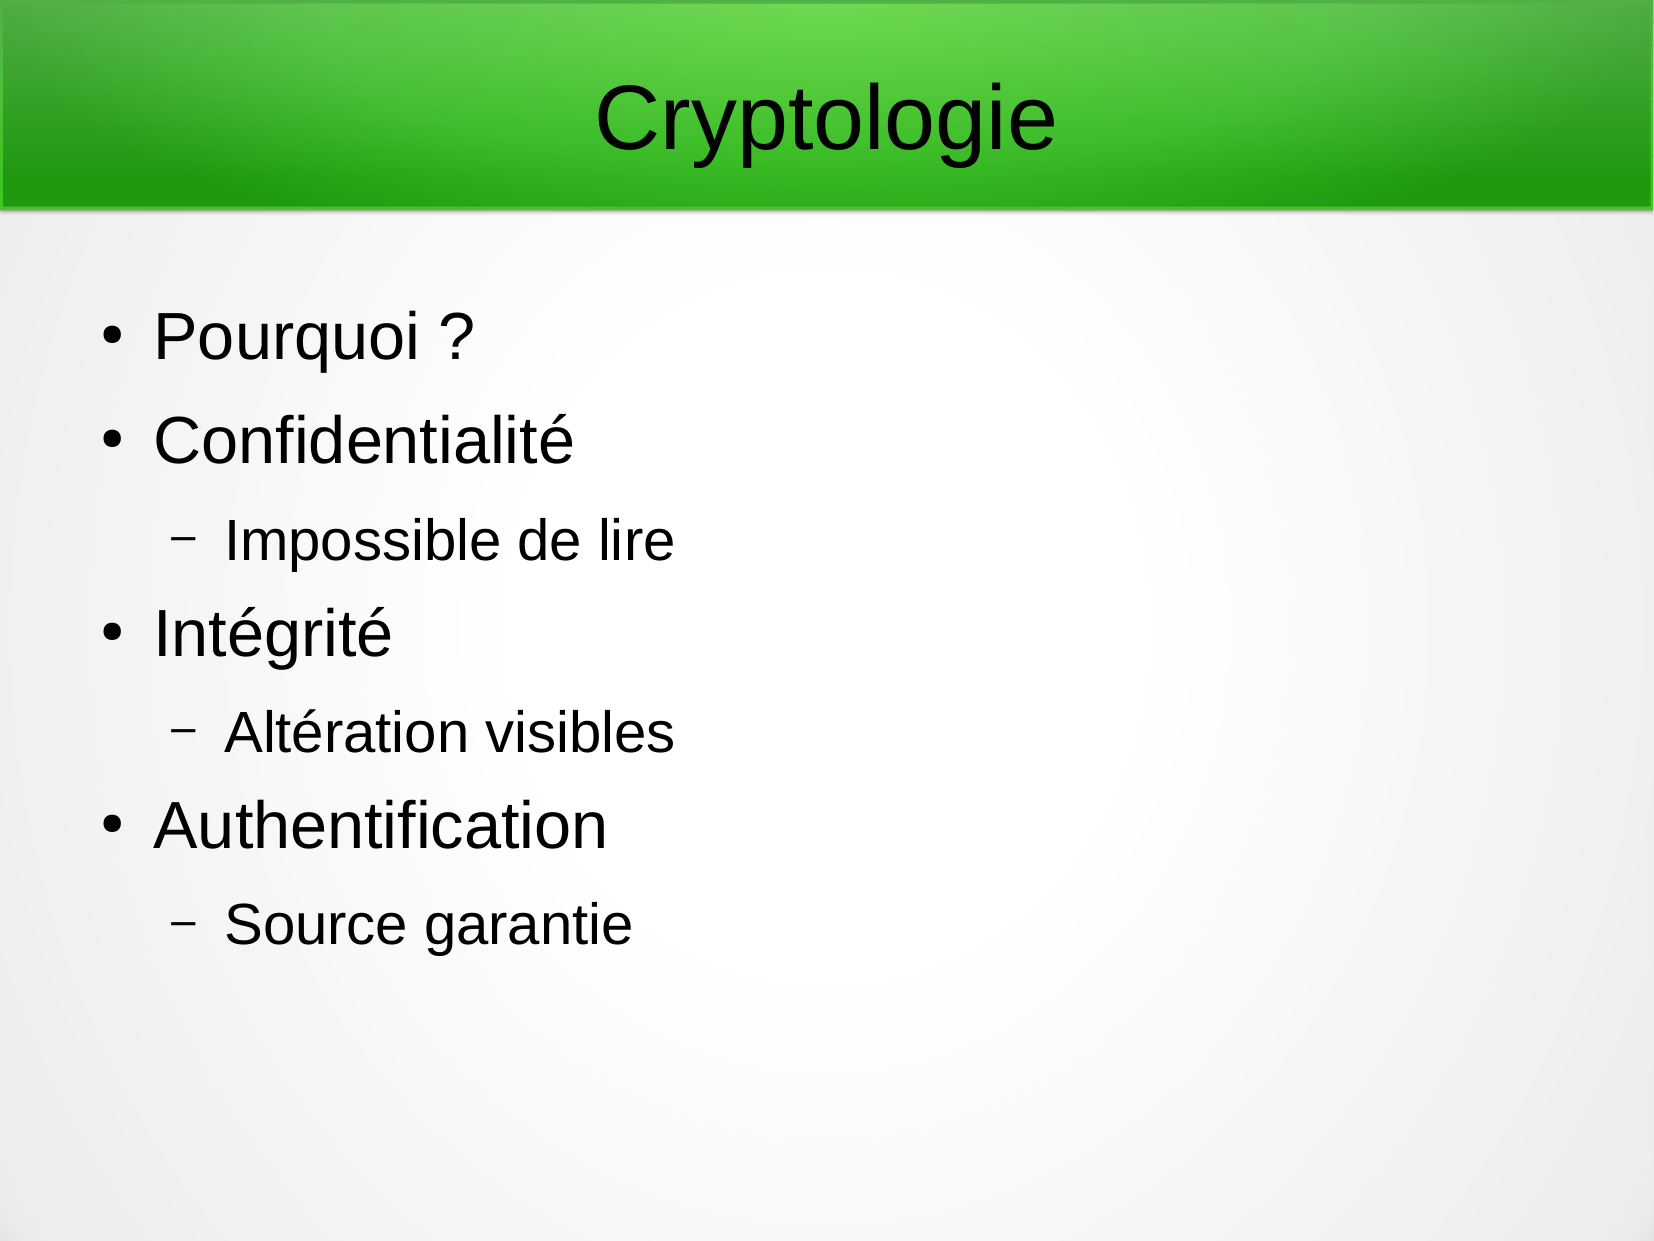

# Cryptologie
Pourquoi ?
Confidentialité
Impossible de lire
Intégrité
Altération visibles
Authentification
Source garantie